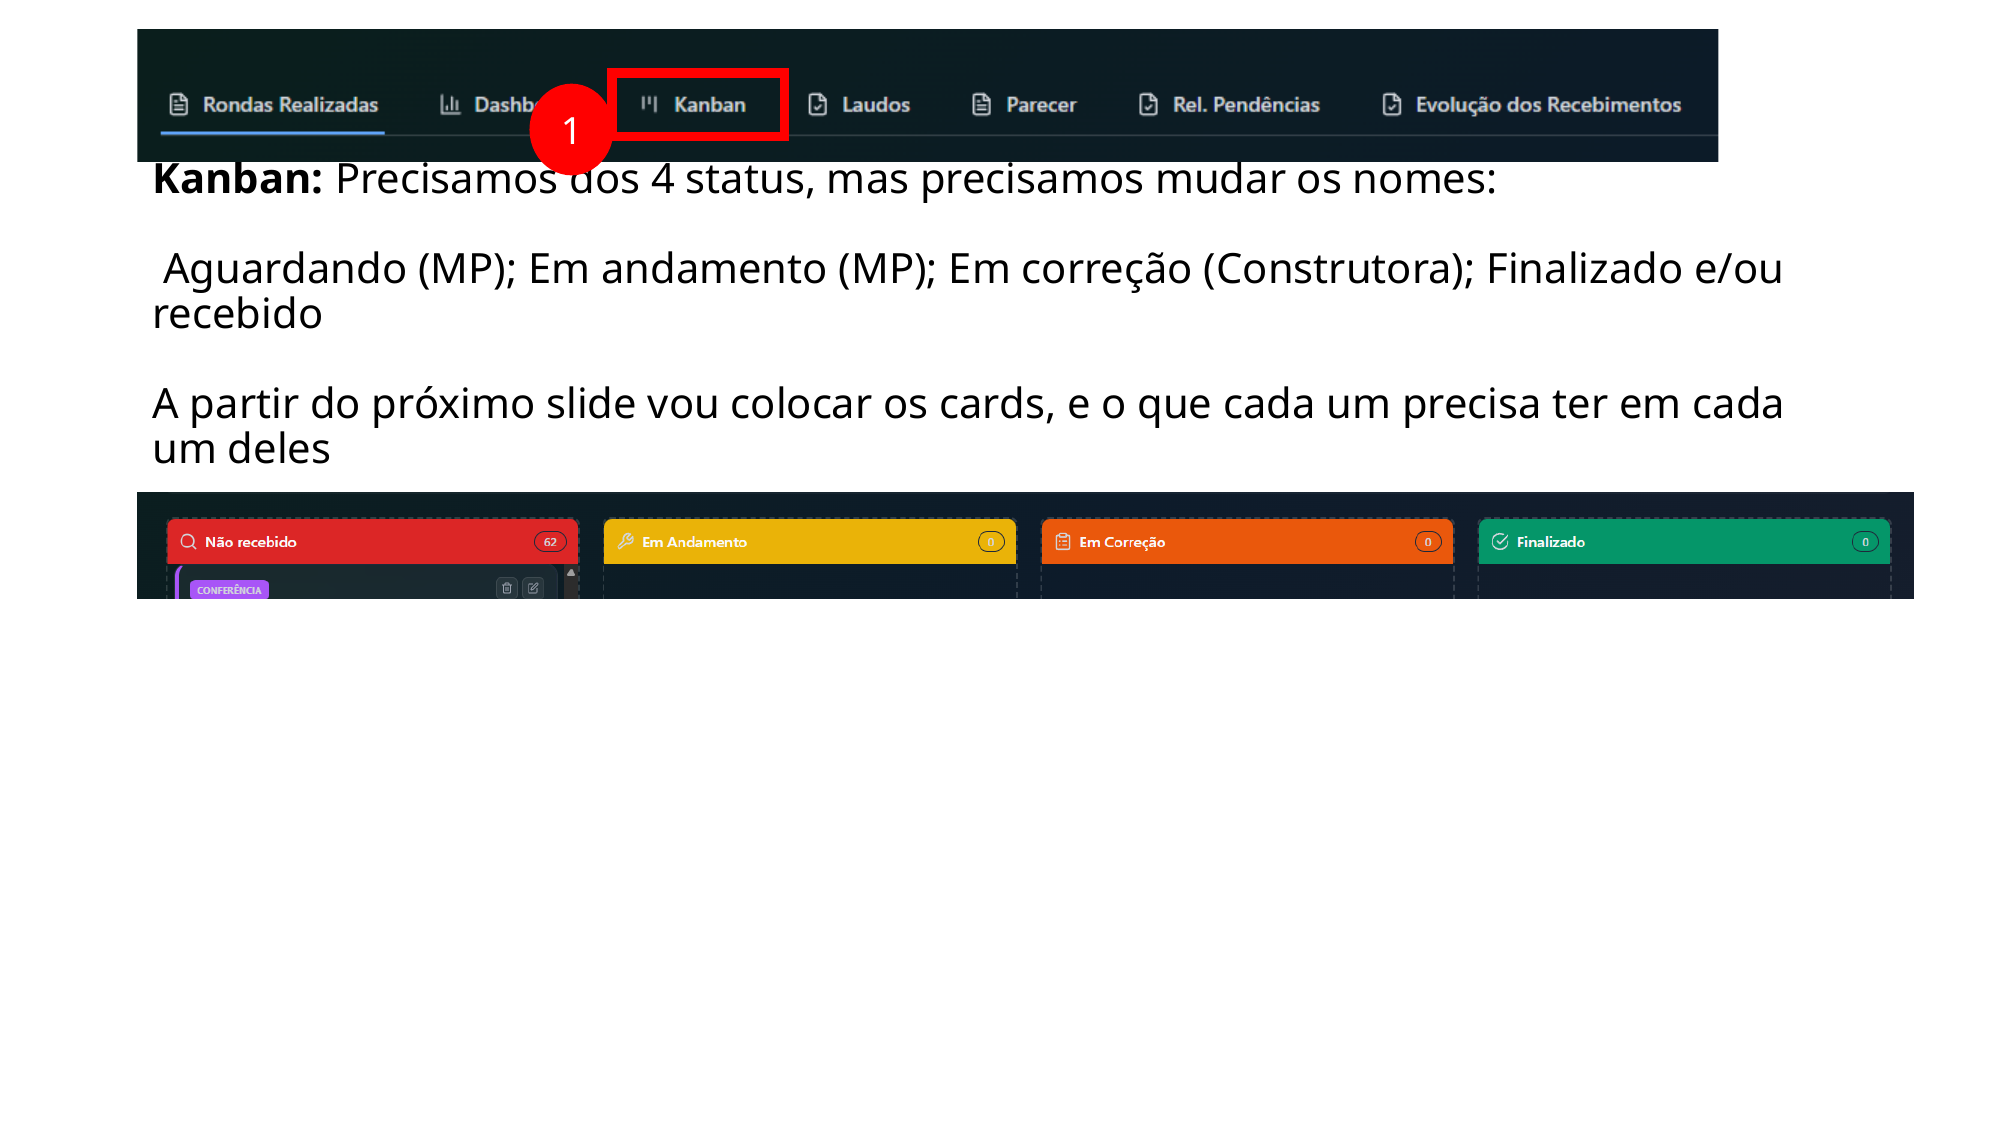

1
# Kanban: Precisamos dos 4 status, mas precisamos mudar os nomes: Aguardando (MP); Em andamento (MP); Em correção (Construtora); Finalizado e/ou recebido A partir do próximo slide vou colocar os cards, e o que cada um precisa ter em cada um deles